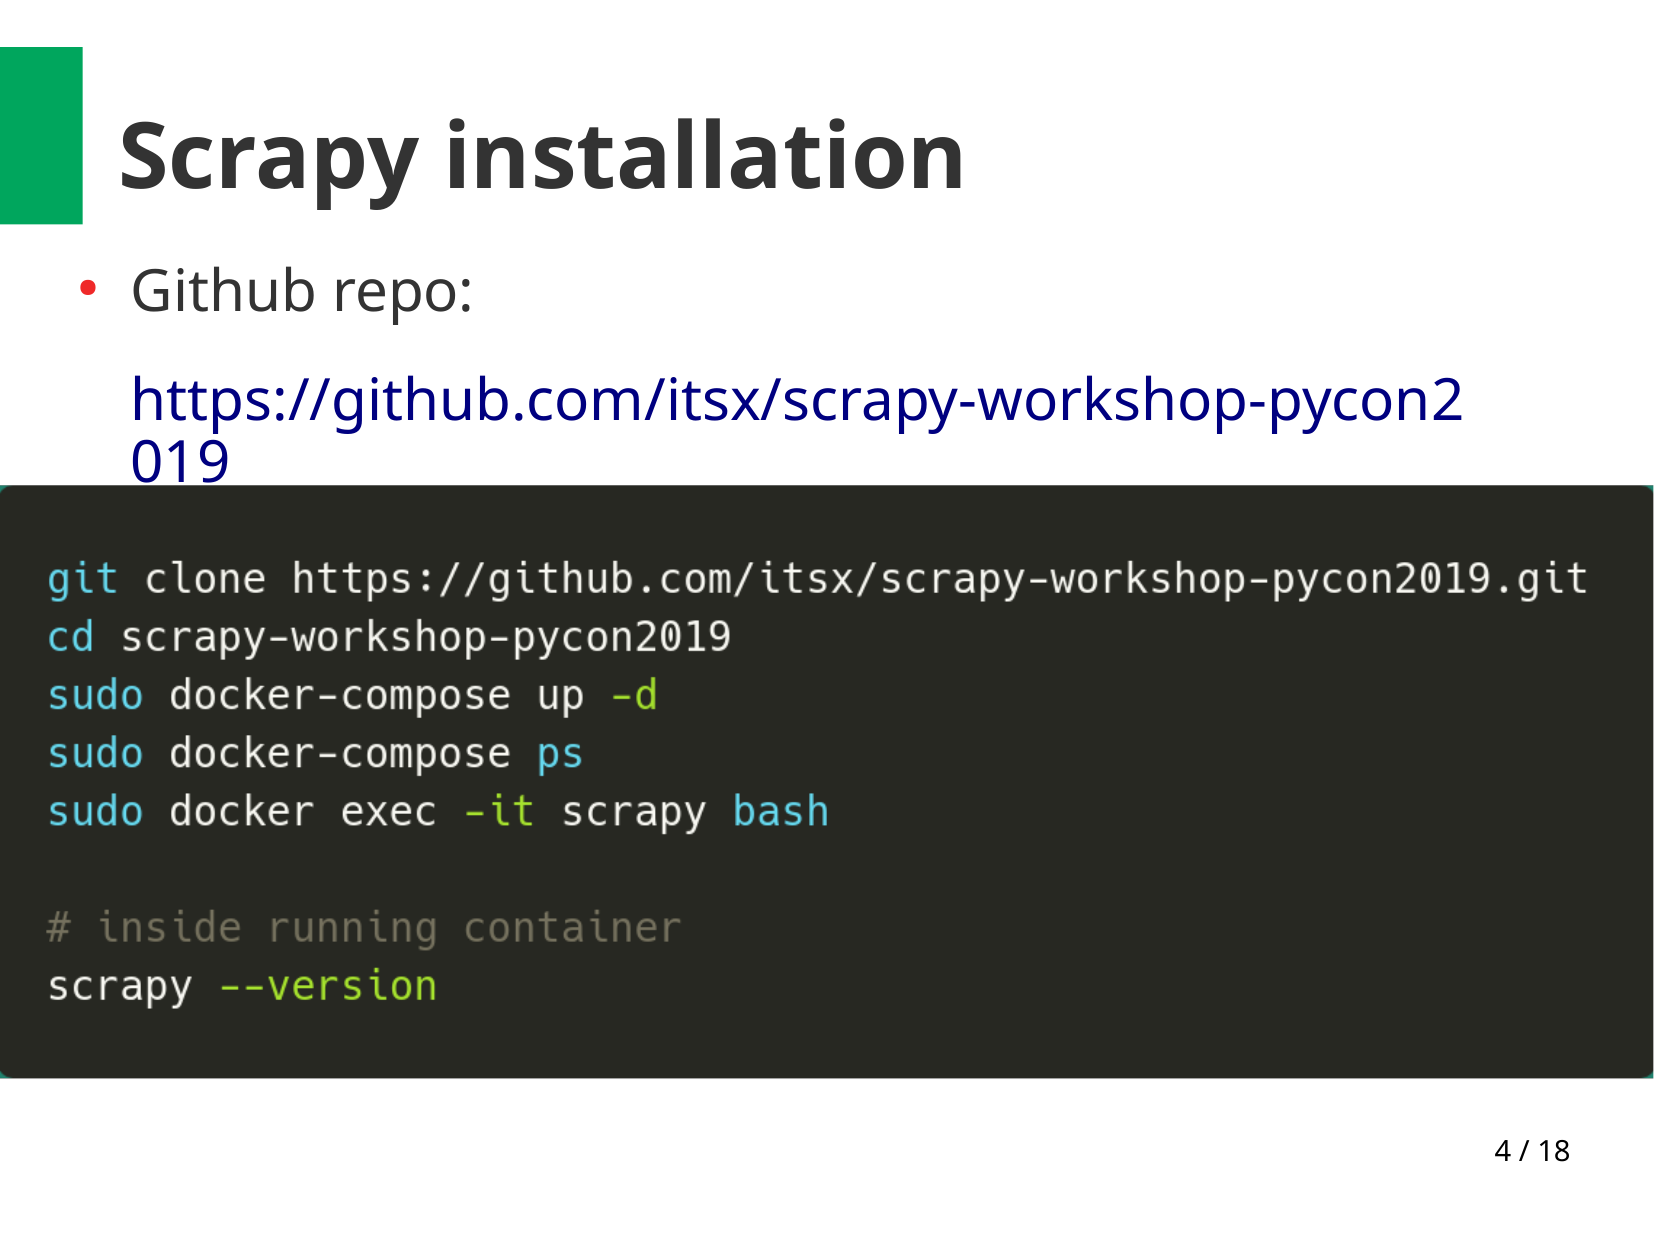

# Scrapy installation
Github repo:
https://github.com/itsx/scrapy-workshop-pycon2019
4